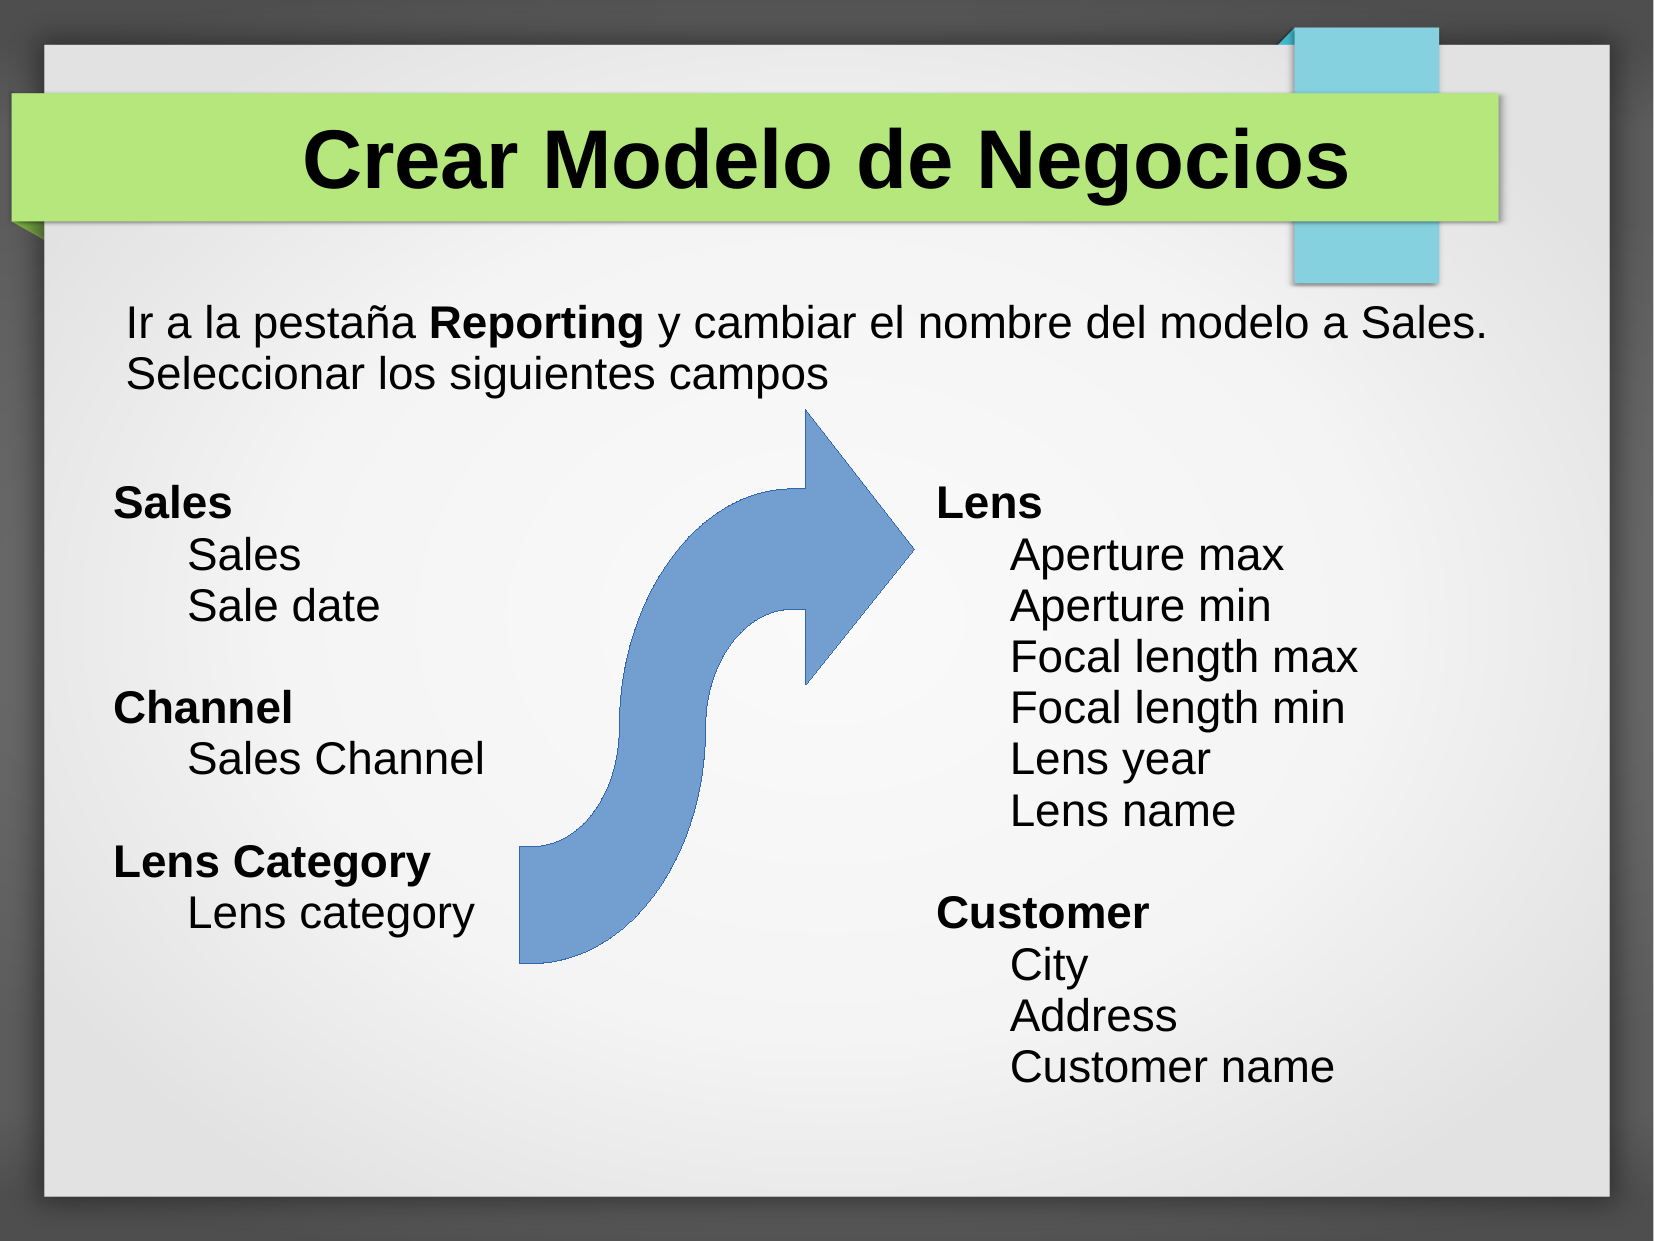

# Crear Modelo de Negocios
Ir a la pestaña Reporting y cambiar el nombre del modelo a Sales.
Seleccionar los siguientes campos
Sales
	Sales
	Sale date
Channel
	Sales Channel
Lens Category
	Lens category
Lens
	Aperture max
	Aperture min
	Focal length max
	Focal length min
	Lens year
	Lens name
Customer
	City
	Address
	Customer name